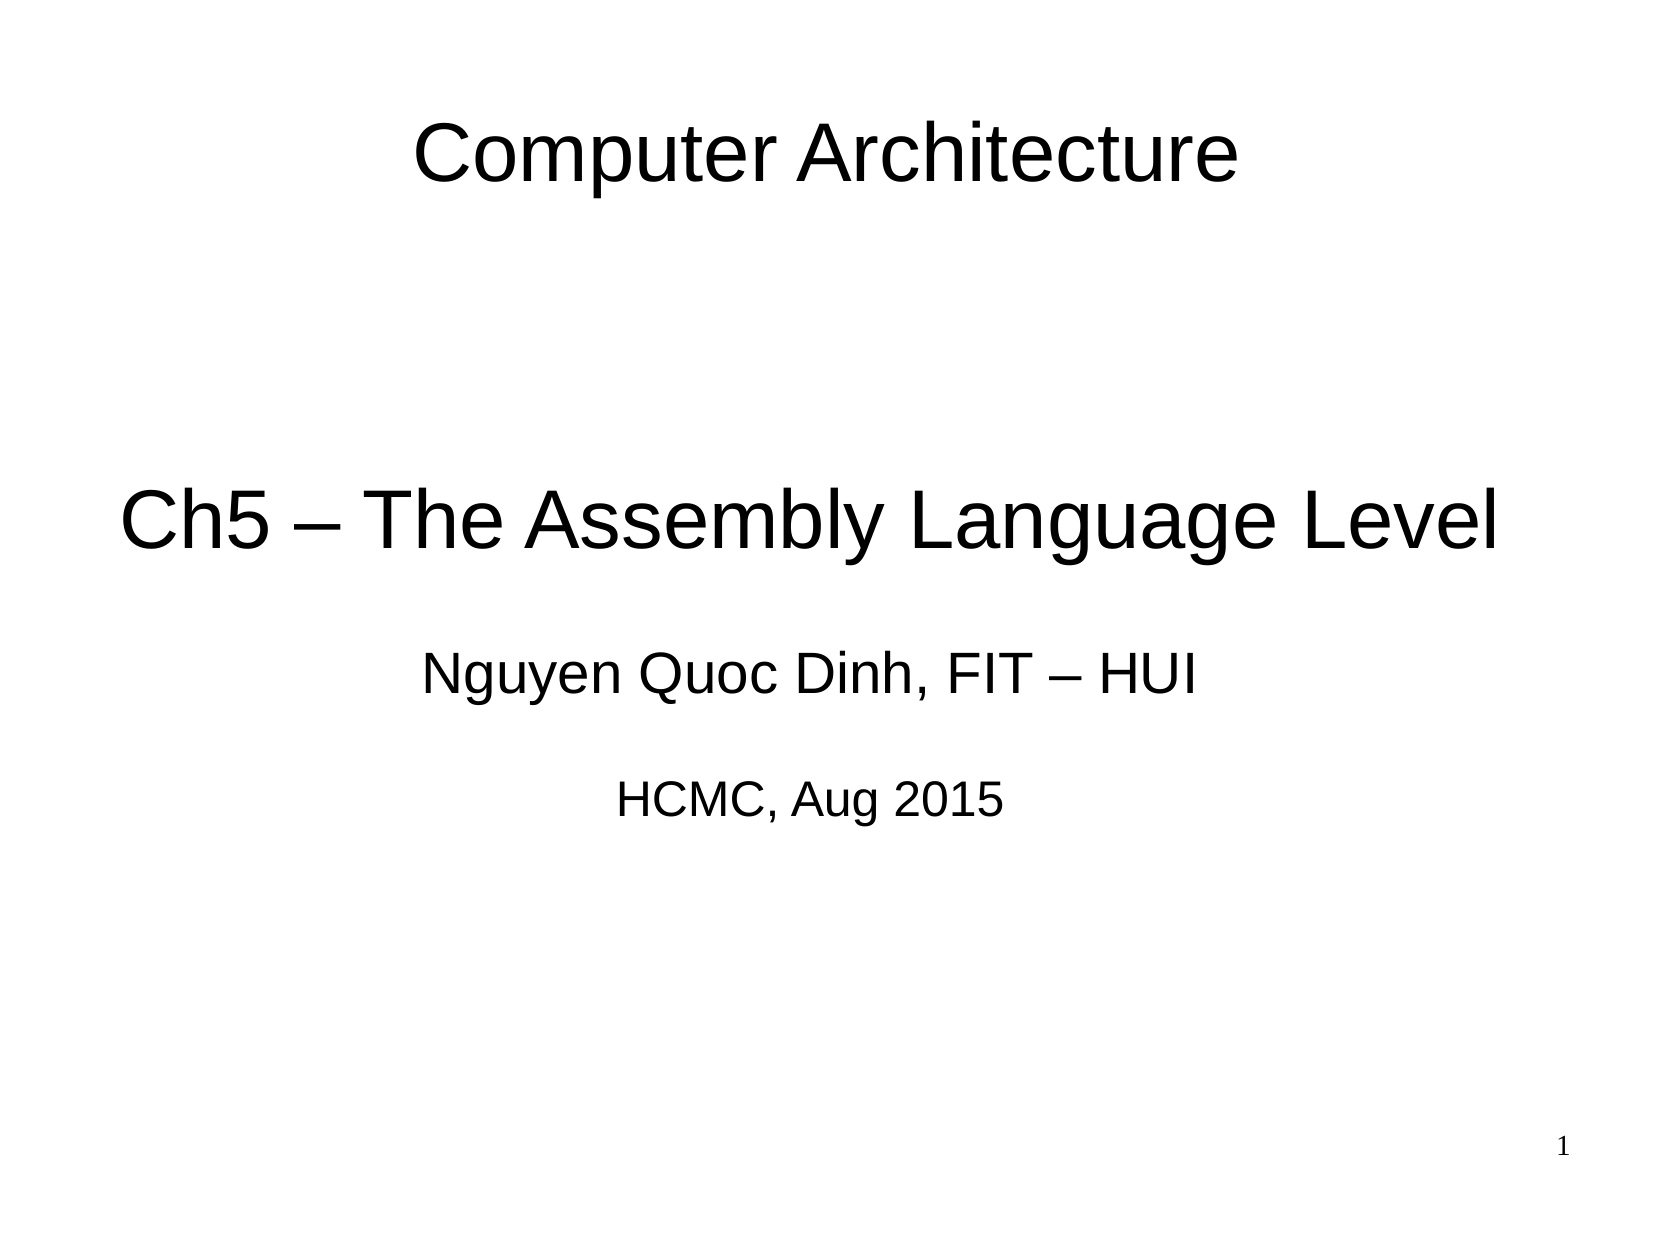

# Computer Architecture
Ch5 – The Assembly Language Level
Nguyen Quoc Dinh, FIT – HUI
HCMC, Aug 2015
1